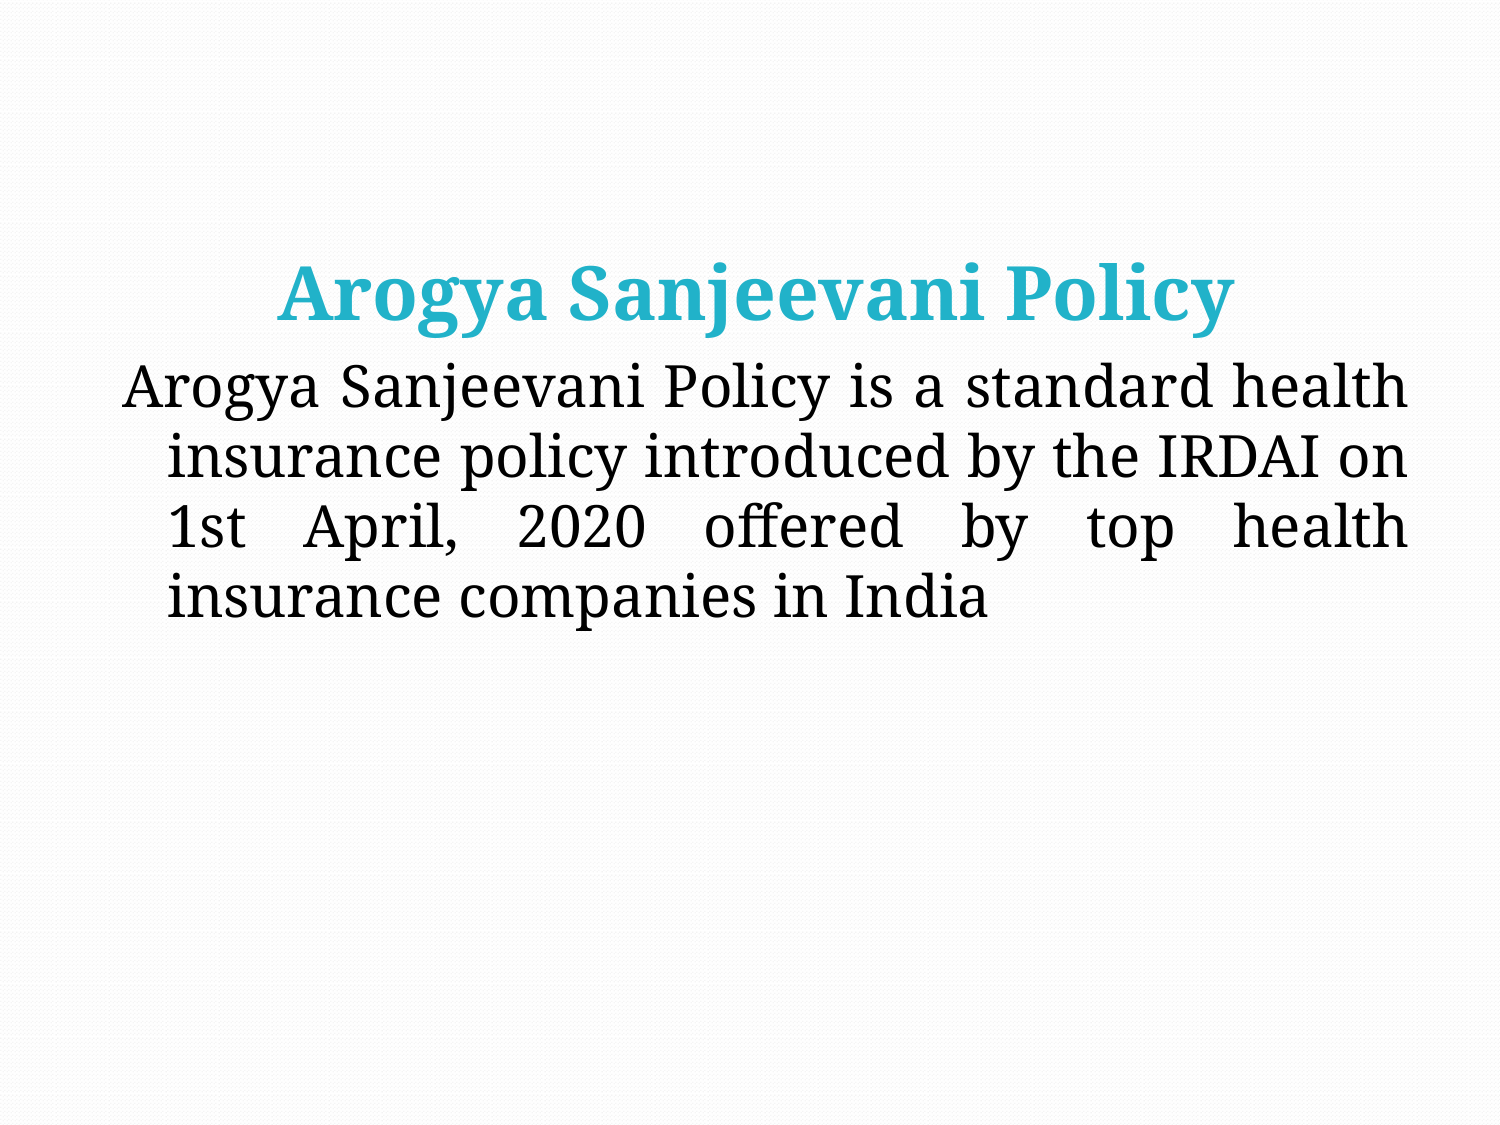

# Arogya Sanjeevani Policy
Arogya Sanjeevani Policy is a standard health insurance policy introduced by the IRDAI on 1st April, 2020 offered by top health insurance companies in India